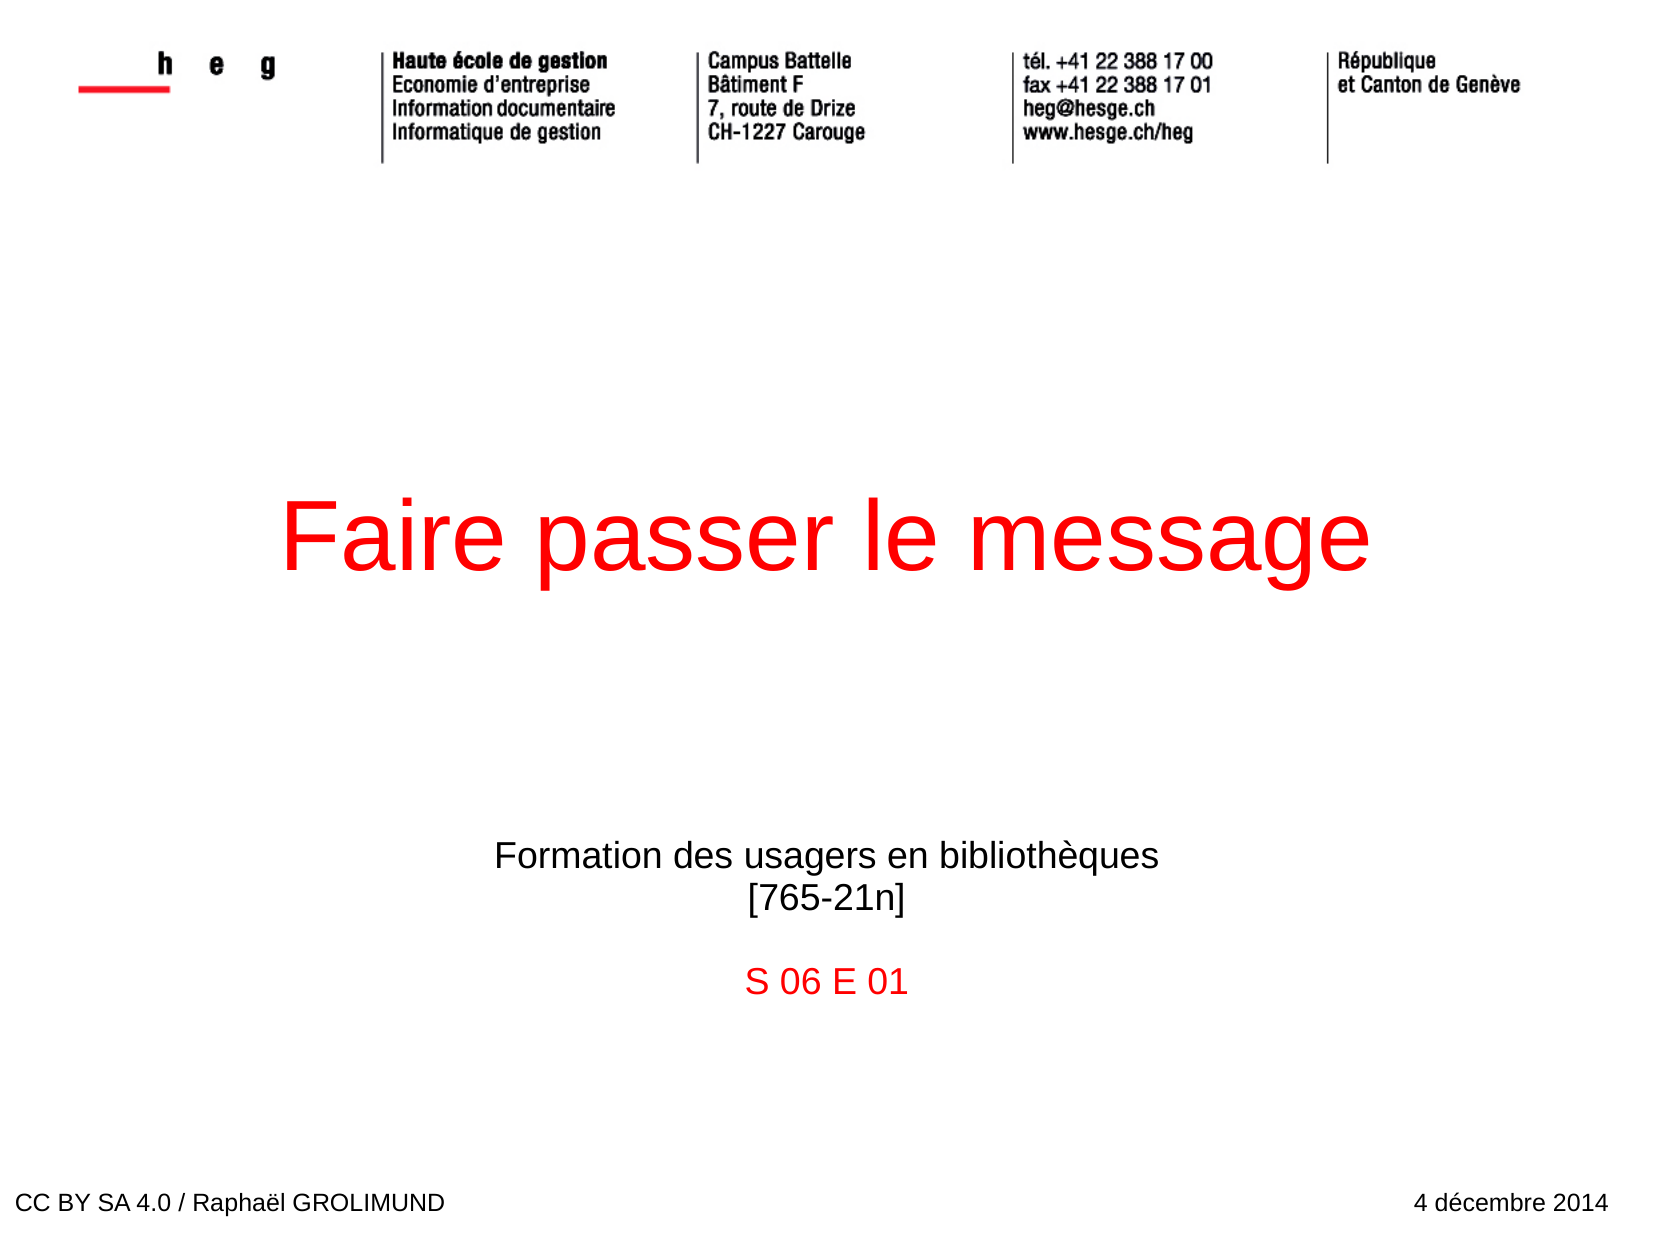

Faire passer le message
Formation des usagers en bibliothèques
[765-21n]
S 06 E 01
CC BY SA 4.0 / Raphaël GROLIMUND	4 décembre 2014